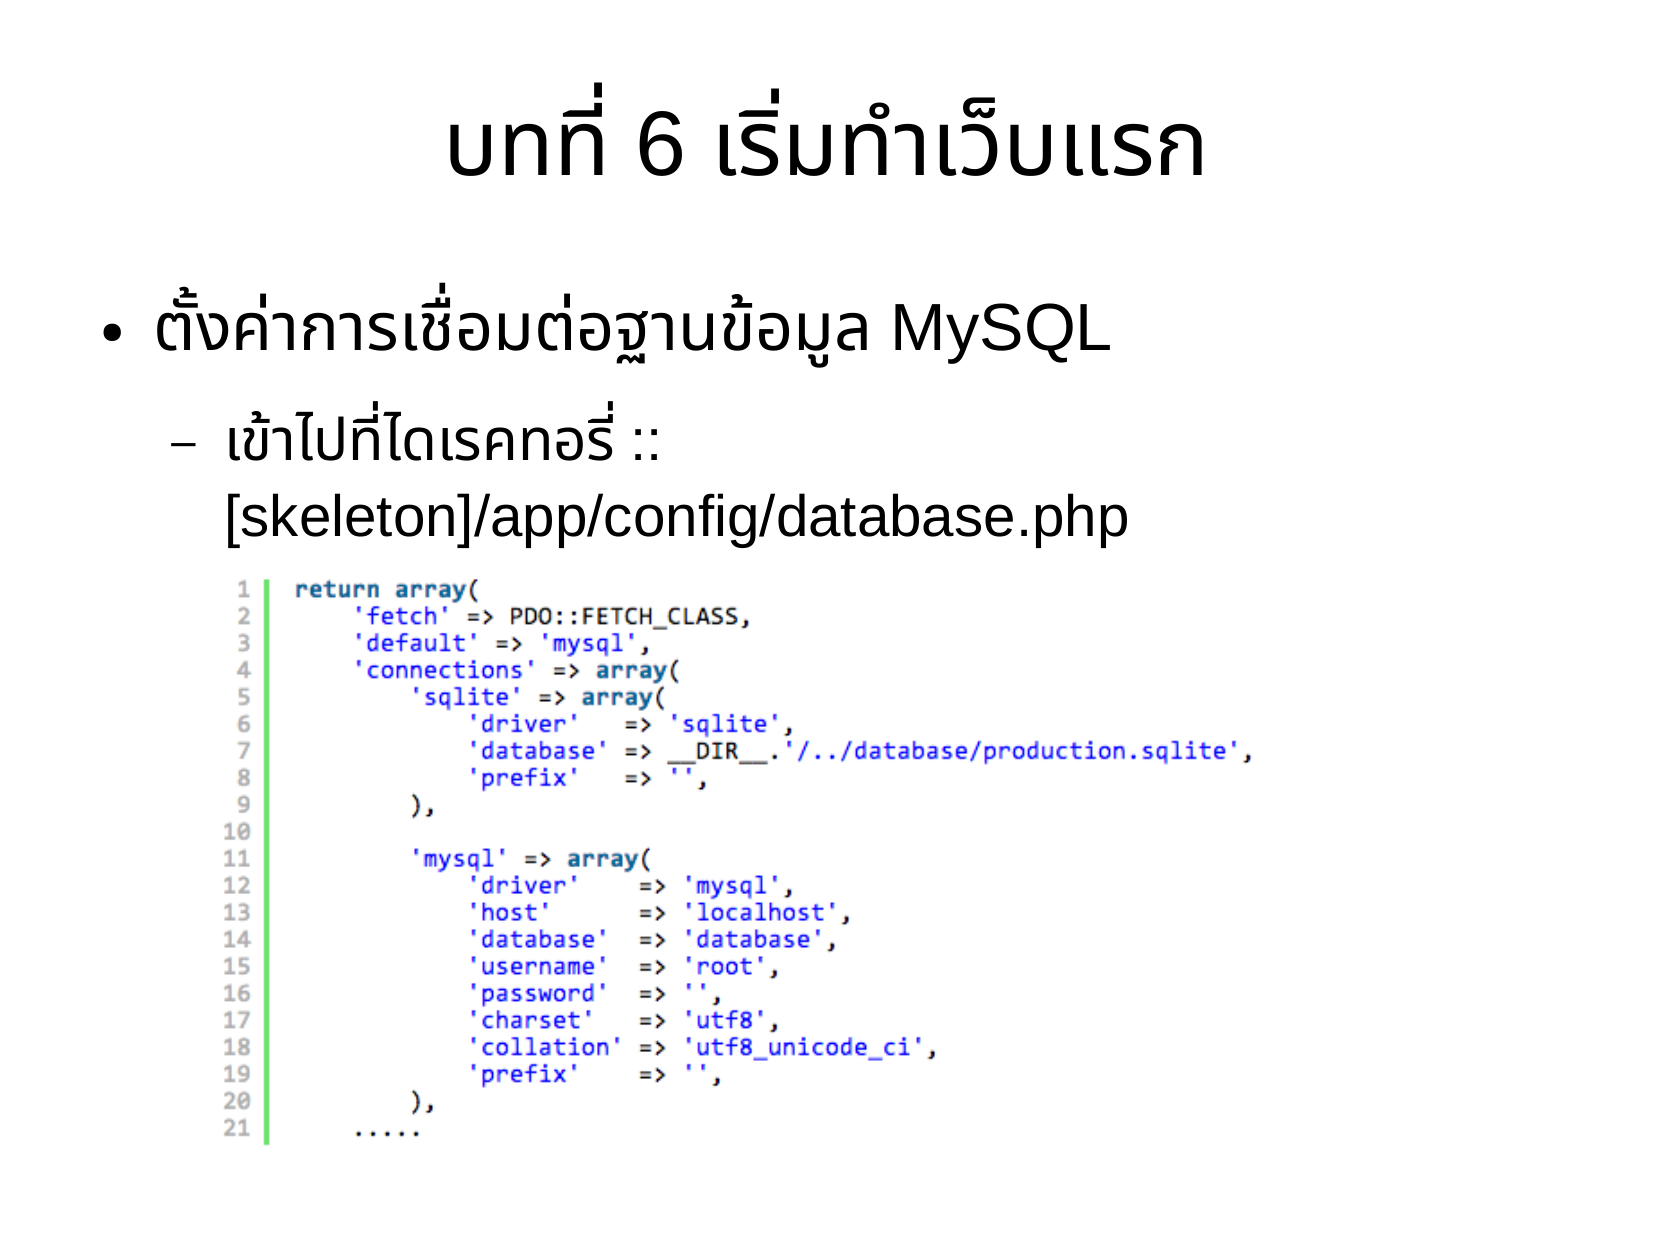

# บทที่ 6 เริ่มทำเว็บแรก
ตั้งค่าการเชื่อมต่อฐานข้อมูล MySQL
เข้าไปที่ไดเรคทอรี่ :: [skeleton]/app/config/database.php